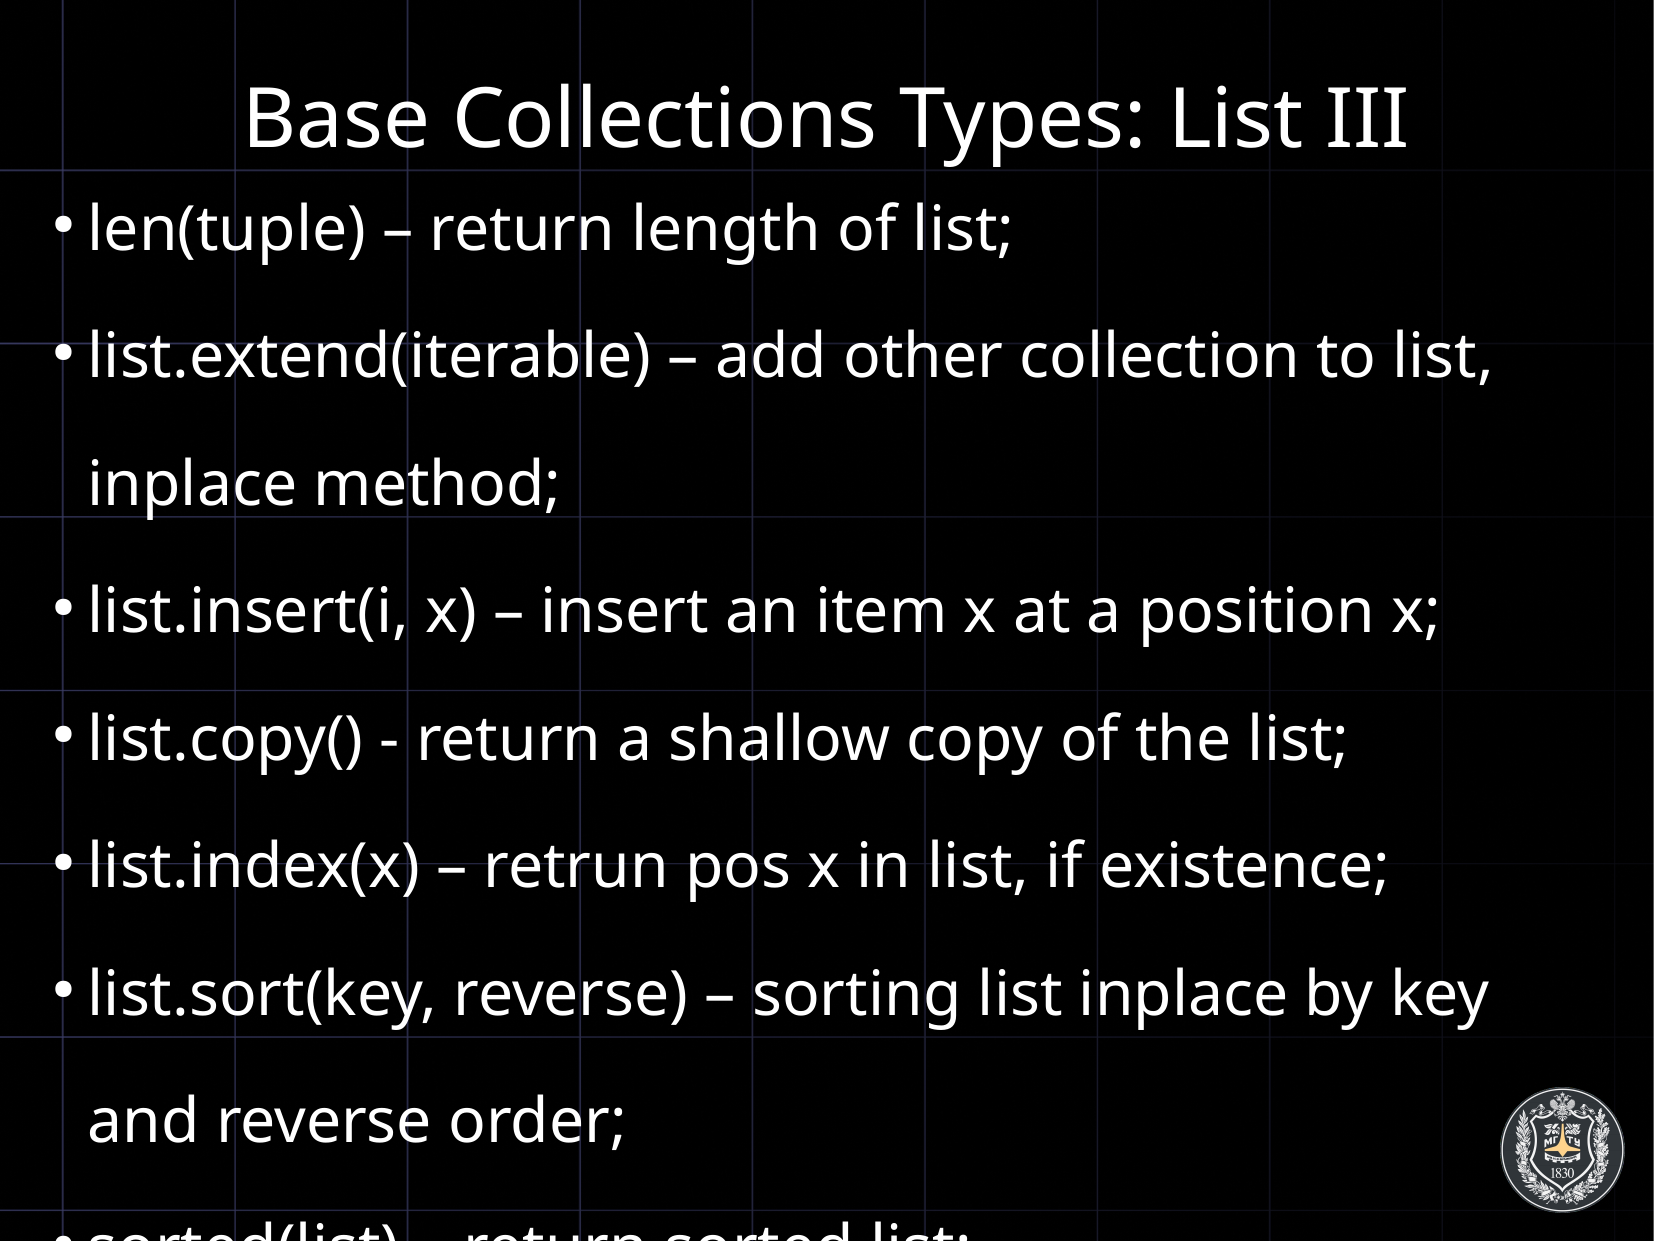

# Base Collections Types: List III
len(tuple) – return length of list;
list.extend(iterable) – add other collection to list, inplace method;
list.insert(i, x) – insert an item x at a position x;
list.copy() - return a shallow copy of the list;
list.index(x) – retrun pos x in list, if existence;
list.sort(key, reverse) – sorting list inplace by key and reverse order;
sorted(list) – return sorted list;
And more...